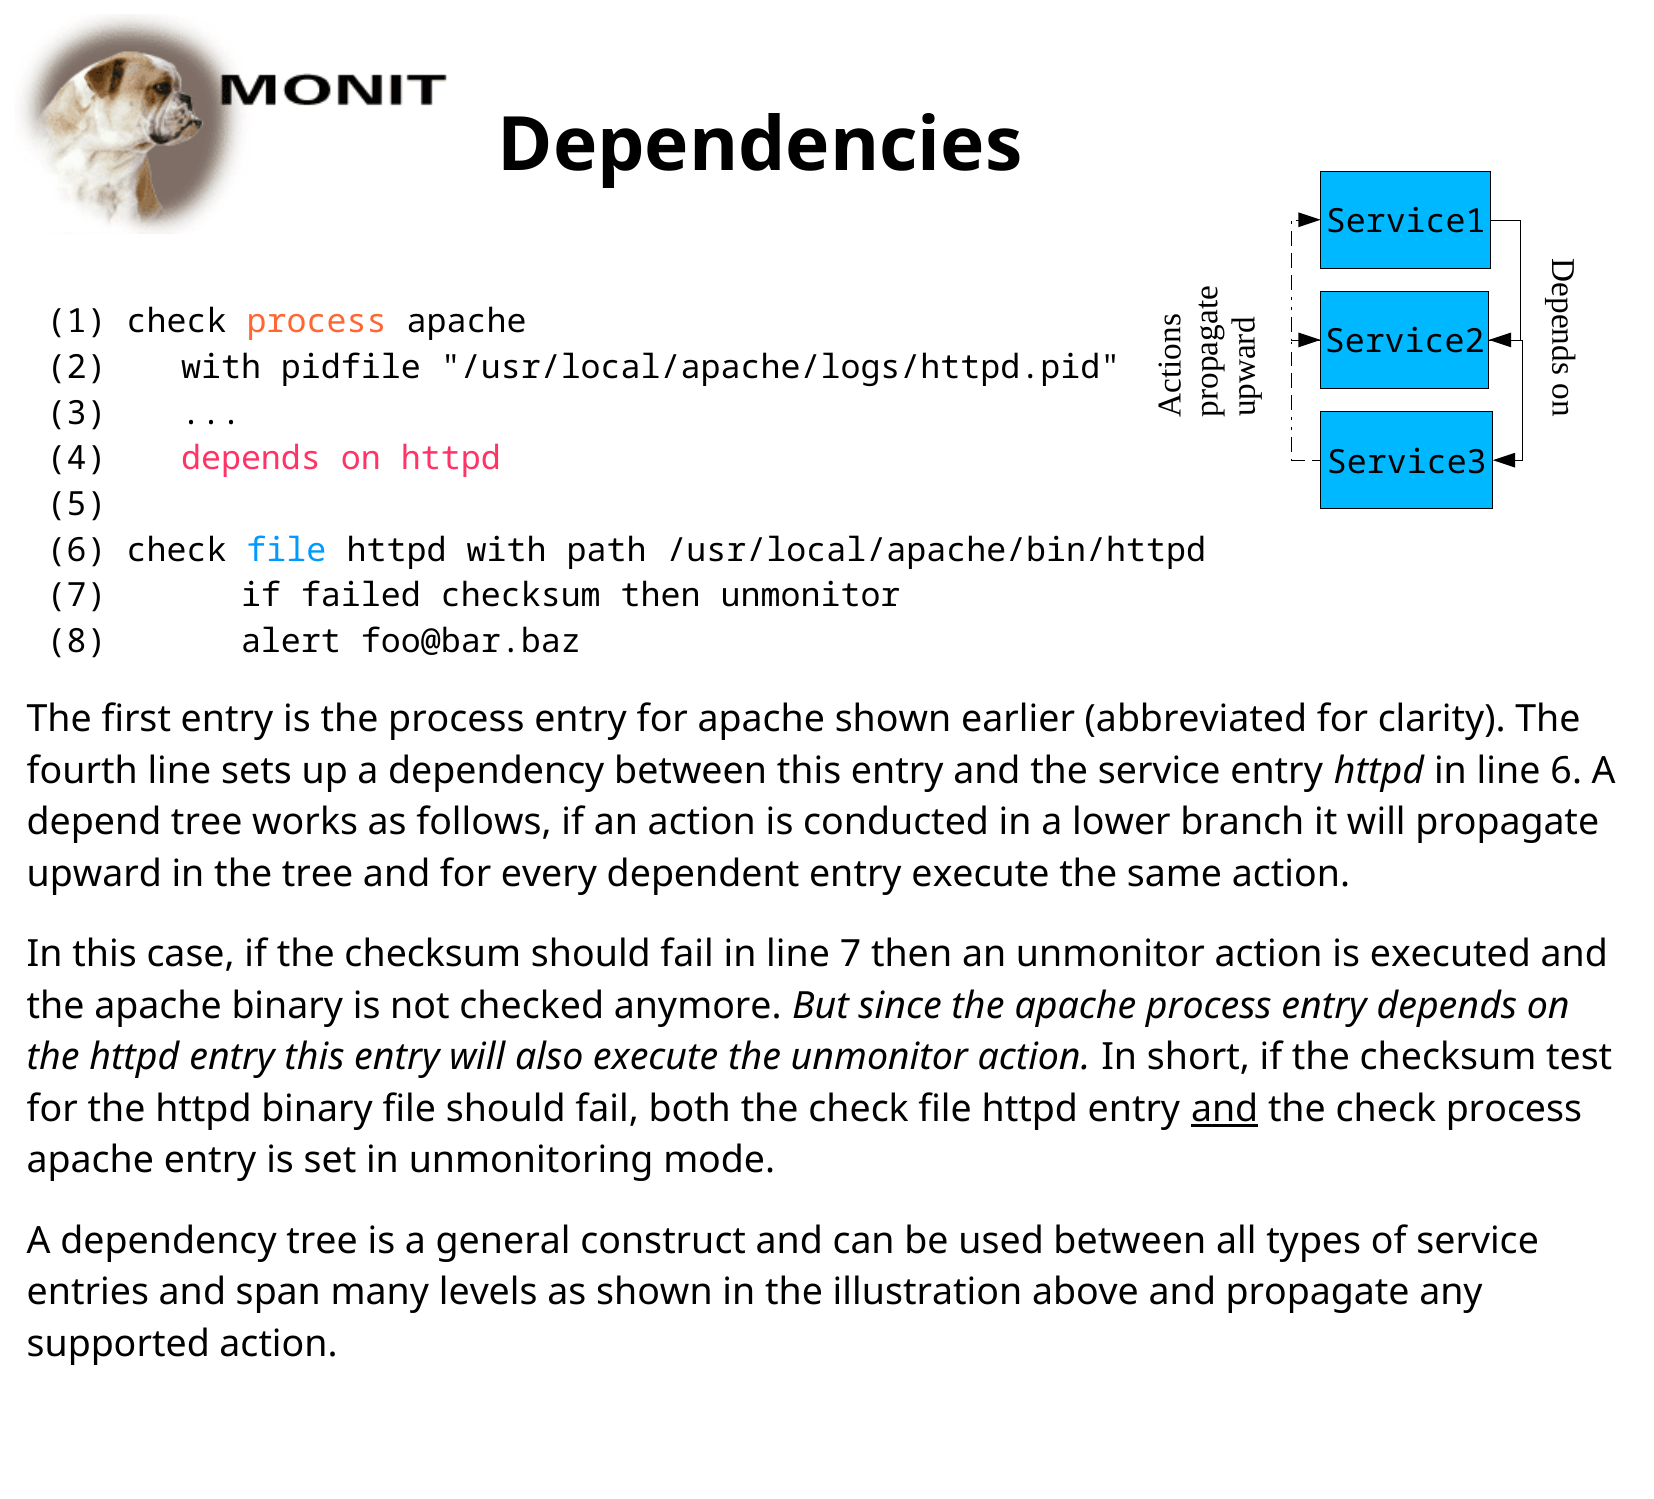

# Dependencies
Service1
Actions
propagate
upward
Service2
 (1) check process apache
 (2) 	with pidfile "/usr/local/apache/logs/httpd.pid"
 (3) 	...
 (4) 	depends on httpd
 (5)
 (6) check file httpd with path /usr/local/apache/bin/httpd
 (7) 	 if failed checksum then unmonitor
 (8) 	 alert foo@bar.baz
The first entry is the process entry for apache shown earlier (abbreviated for clarity). The fourth line sets up a dependency between this entry and the service entry httpd in line 6. A depend tree works as follows, if an action is conducted in a lower branch it will propagate upward in the tree and for every dependent entry execute the same action.
In this case, if the checksum should fail in line 7 then an unmonitor action is executed and the apache binary is not checked anymore. But since the apache process entry depends on the httpd entry this entry will also execute the unmonitor action. In short, if the checksum test for the httpd binary file should fail, both the check file httpd entry and the check process apache entry is set in unmonitoring mode.
A dependency tree is a general construct and can be used between all types of service entries and span many levels as shown in the illustration above and propagate any supported action.
Depends on
Service3